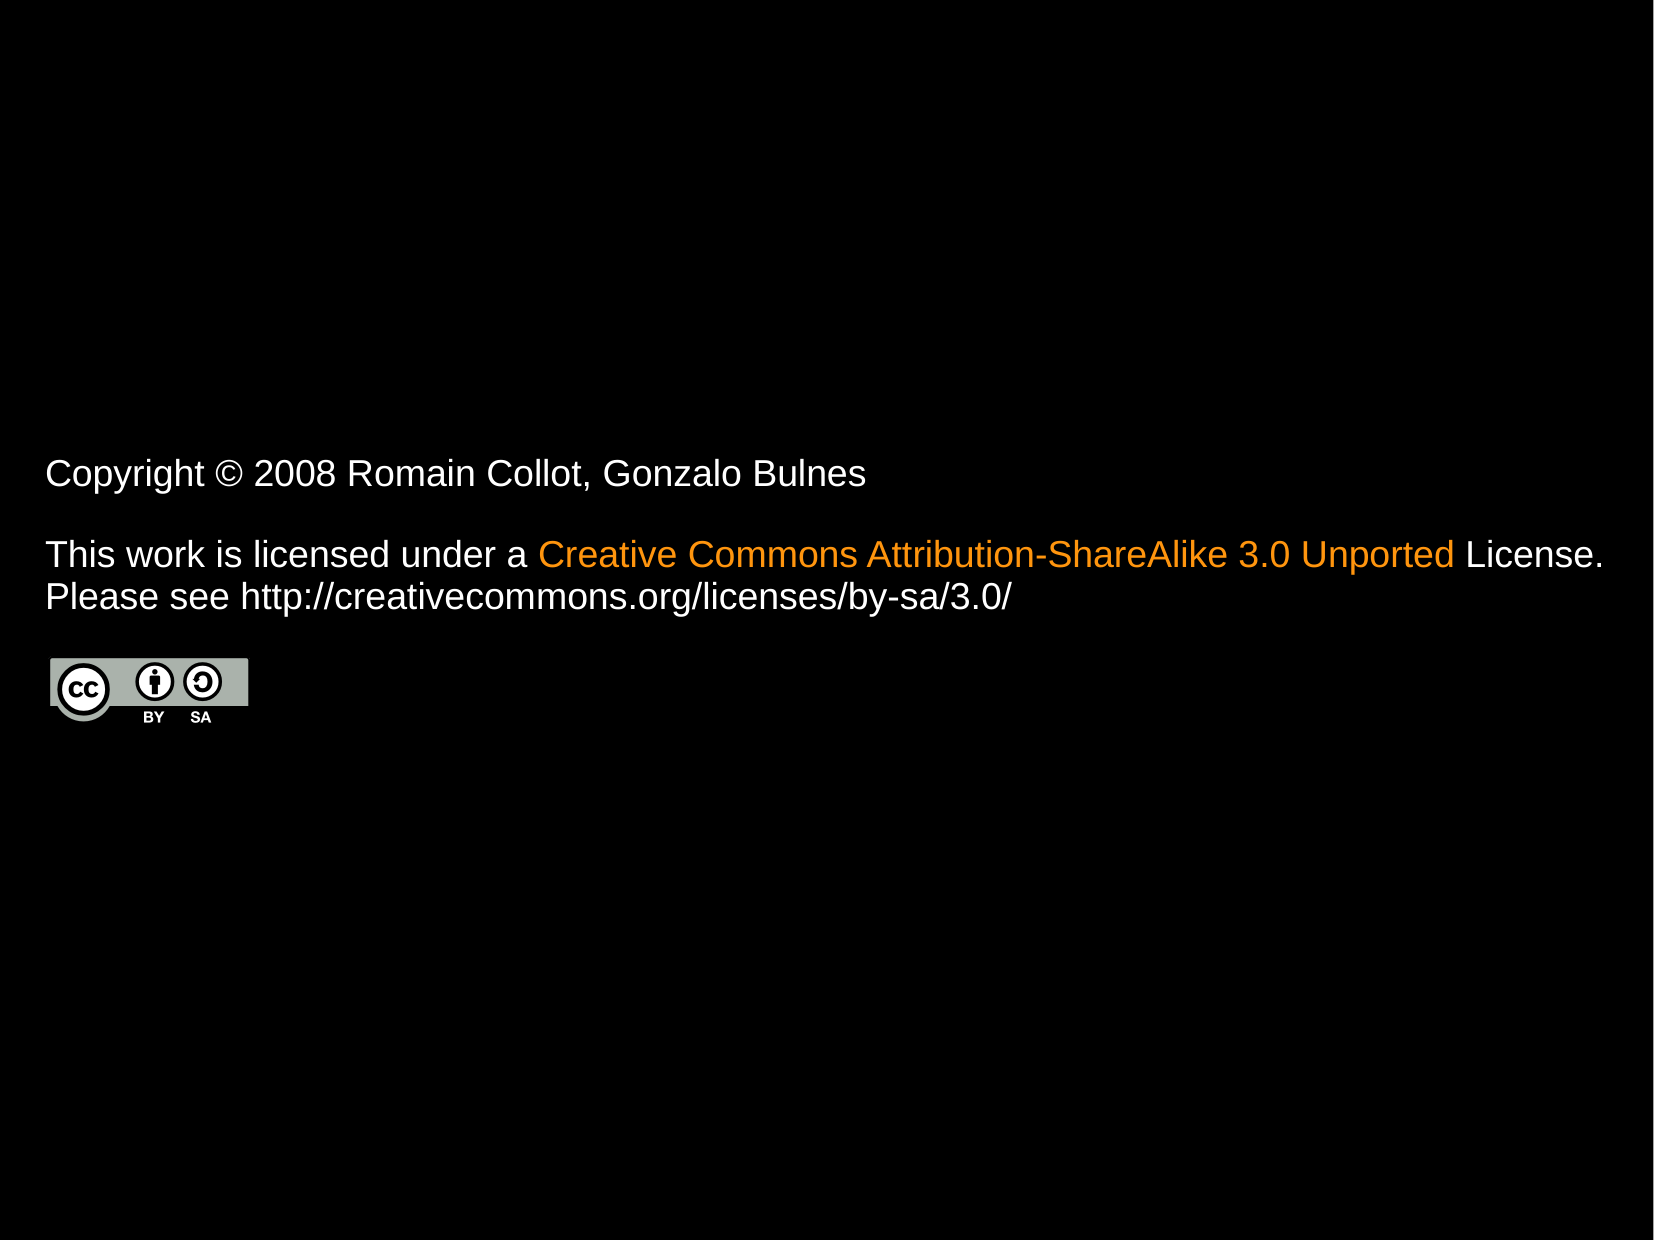

Copyright © 2008 Romain Collot, Gonzalo Bulnes
This work is licensed under a Creative Commons Attribution-ShareAlike 3.0 Unported License.
Please see http://creativecommons.org/licenses/by-sa/3.0/